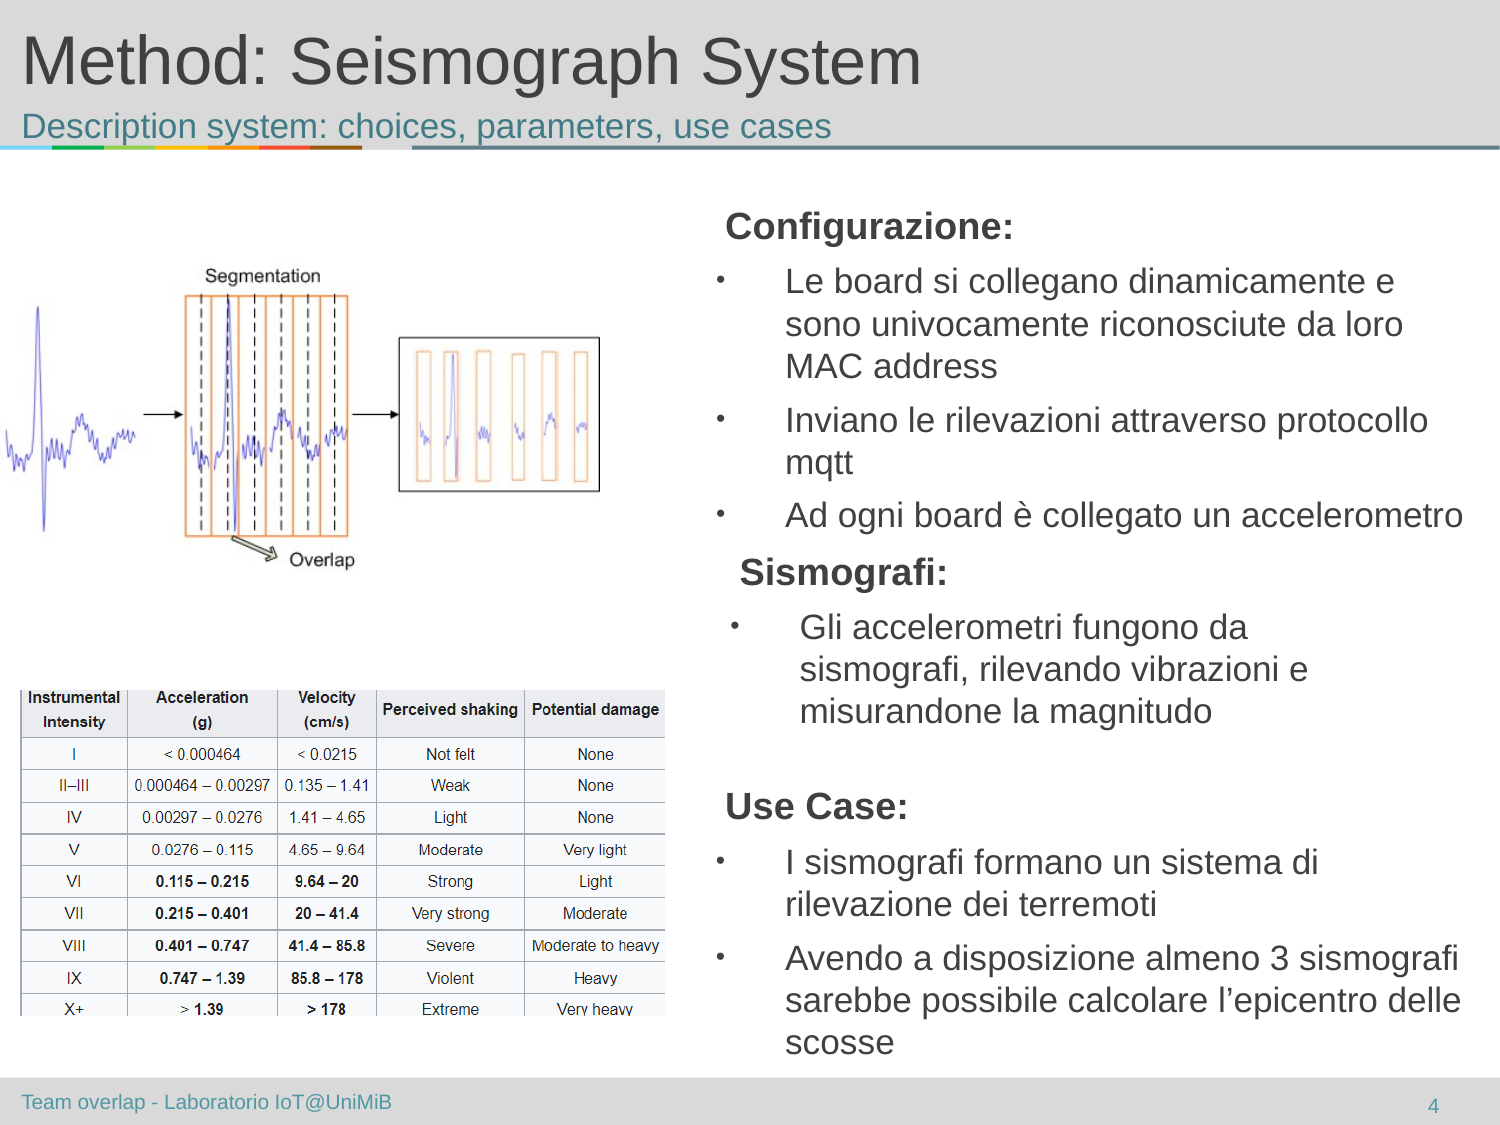

# Method: Seismograph System
Description system: choices, parameters, use cases
Configurazione:
Le board si collegano dinamicamente e sono univocamente riconosciute da loro MAC address
Inviano le rilevazioni attraverso protocollo mqtt
Ad ogni board è collegato un accelerometro
Sismografi:
Gli accelerometri fungono da sismografi, rilevando vibrazioni e misurandone la magnitudo
Use Case:
I sismografi formano un sistema di rilevazione dei terremoti
Avendo a disposizione almeno 3 sismografi sarebbe possibile calcolare l’epicentro delle scosse
Team overlap - Laboratorio IoT@UniMiB